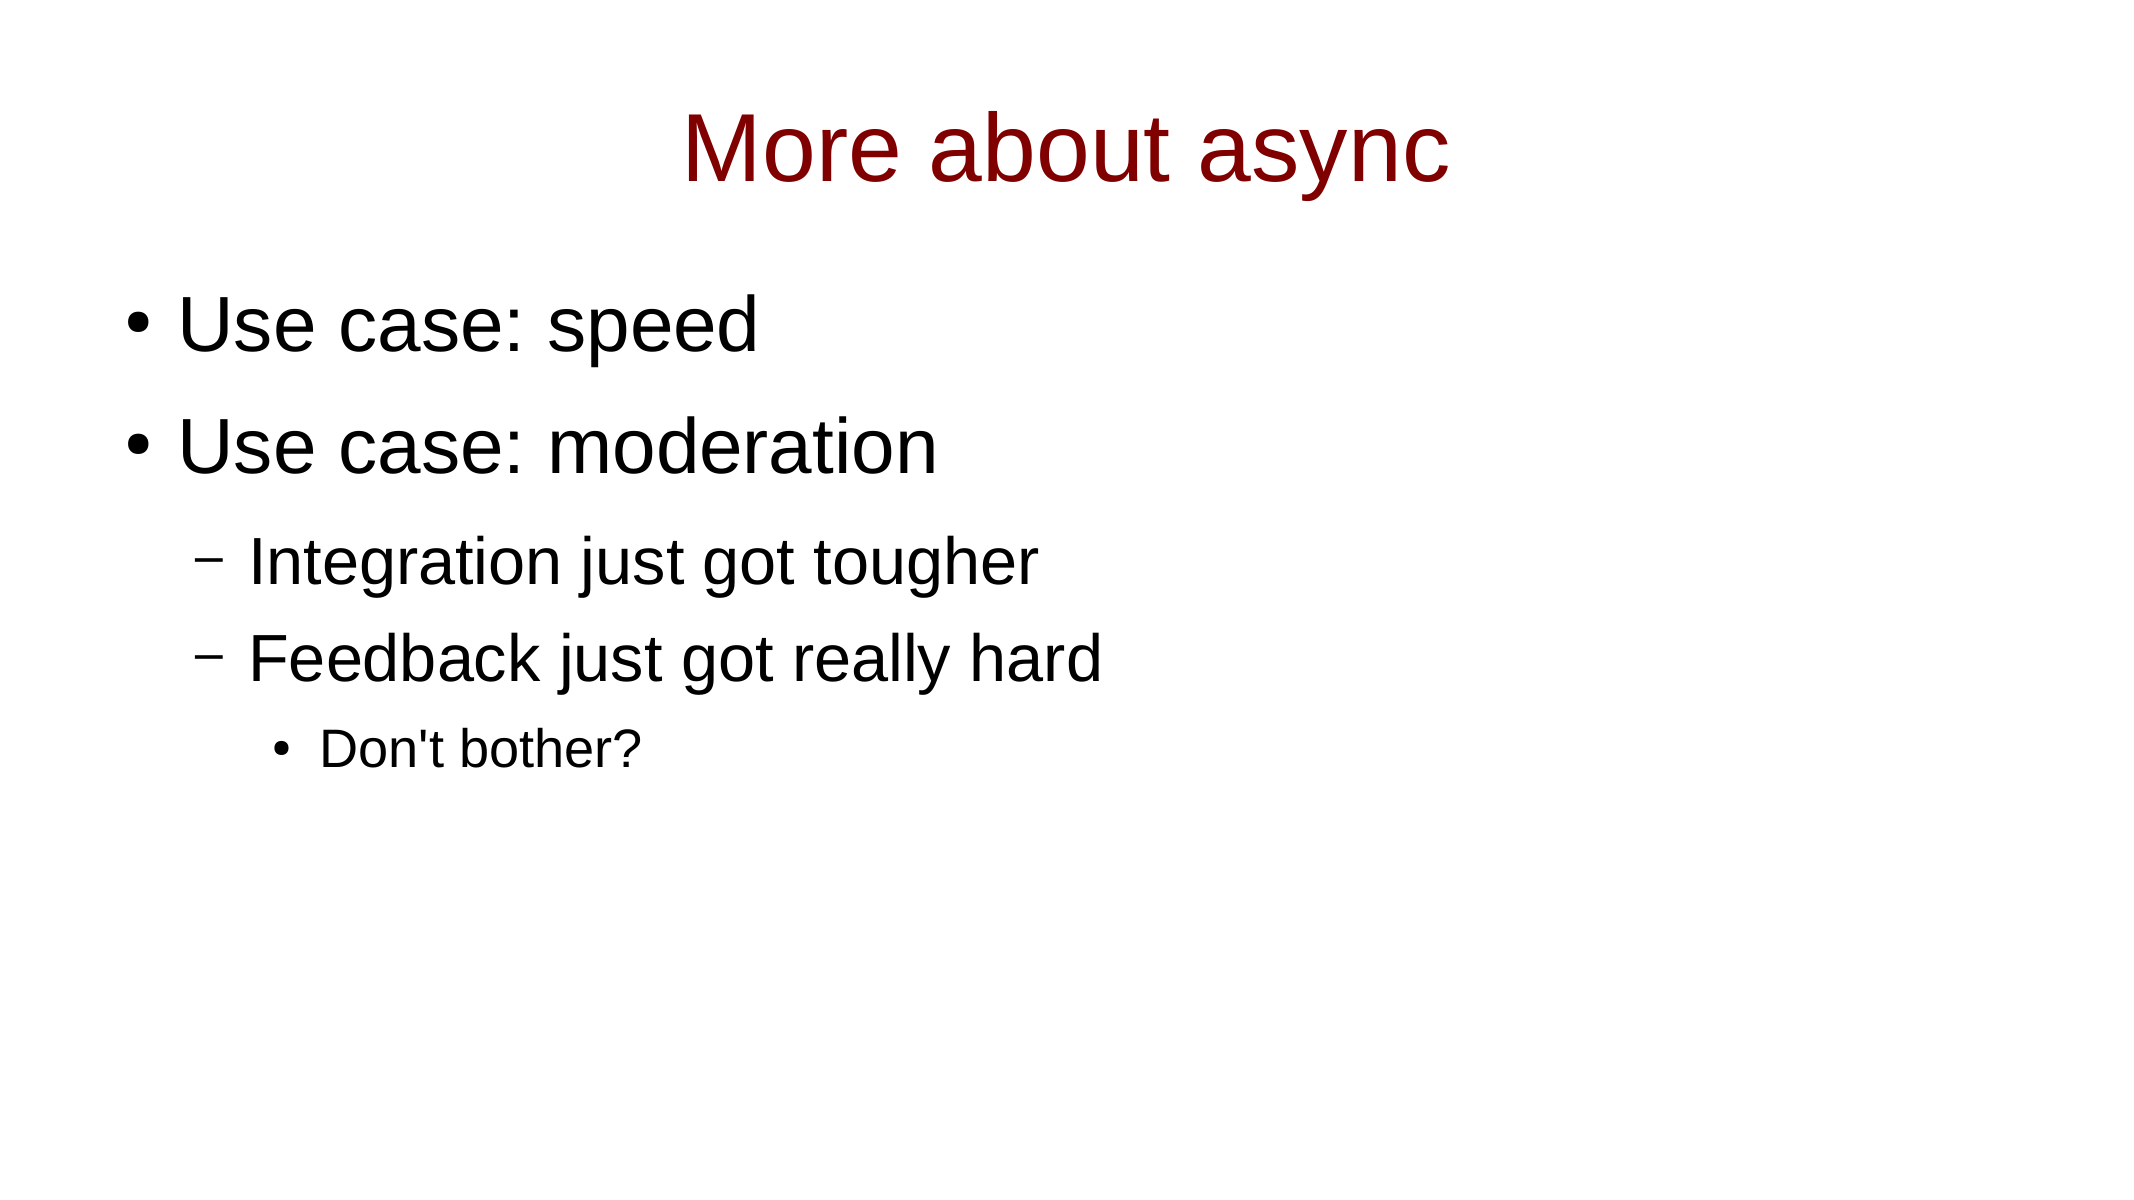

# More about async
Use case: speed
Use case: moderation
Integration just got tougher
Feedback just got really hard
Don't bother?